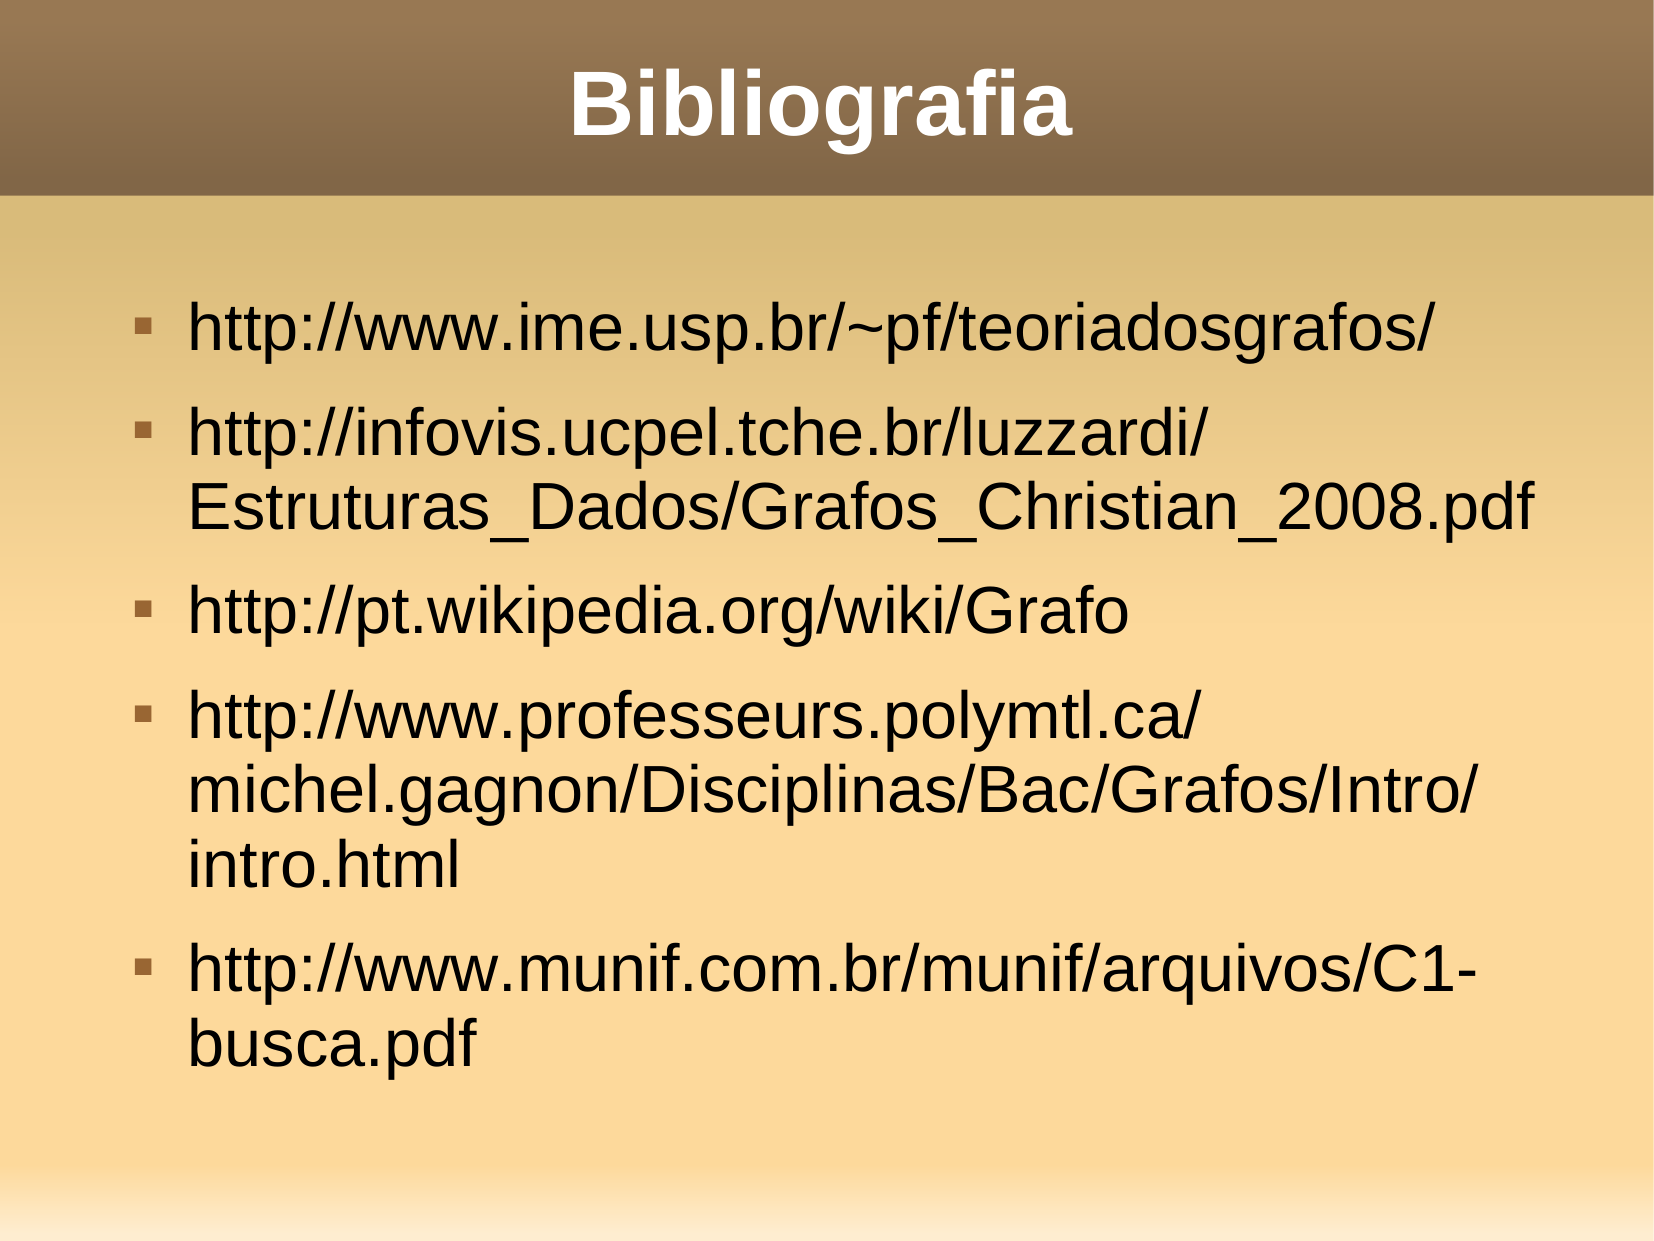

# Bibliografia
http://www.ime.usp.br/~pf/teoriadosgrafos/
http://infovis.ucpel.tche.br/luzzardi/Estruturas_Dados/Grafos_Christian_2008.pdf
http://pt.wikipedia.org/wiki/Grafo
http://www.professeurs.polymtl.ca/michel.gagnon/Disciplinas/Bac/Grafos/Intro/intro.html
http://www.munif.com.br/munif/arquivos/C1-busca.pdf